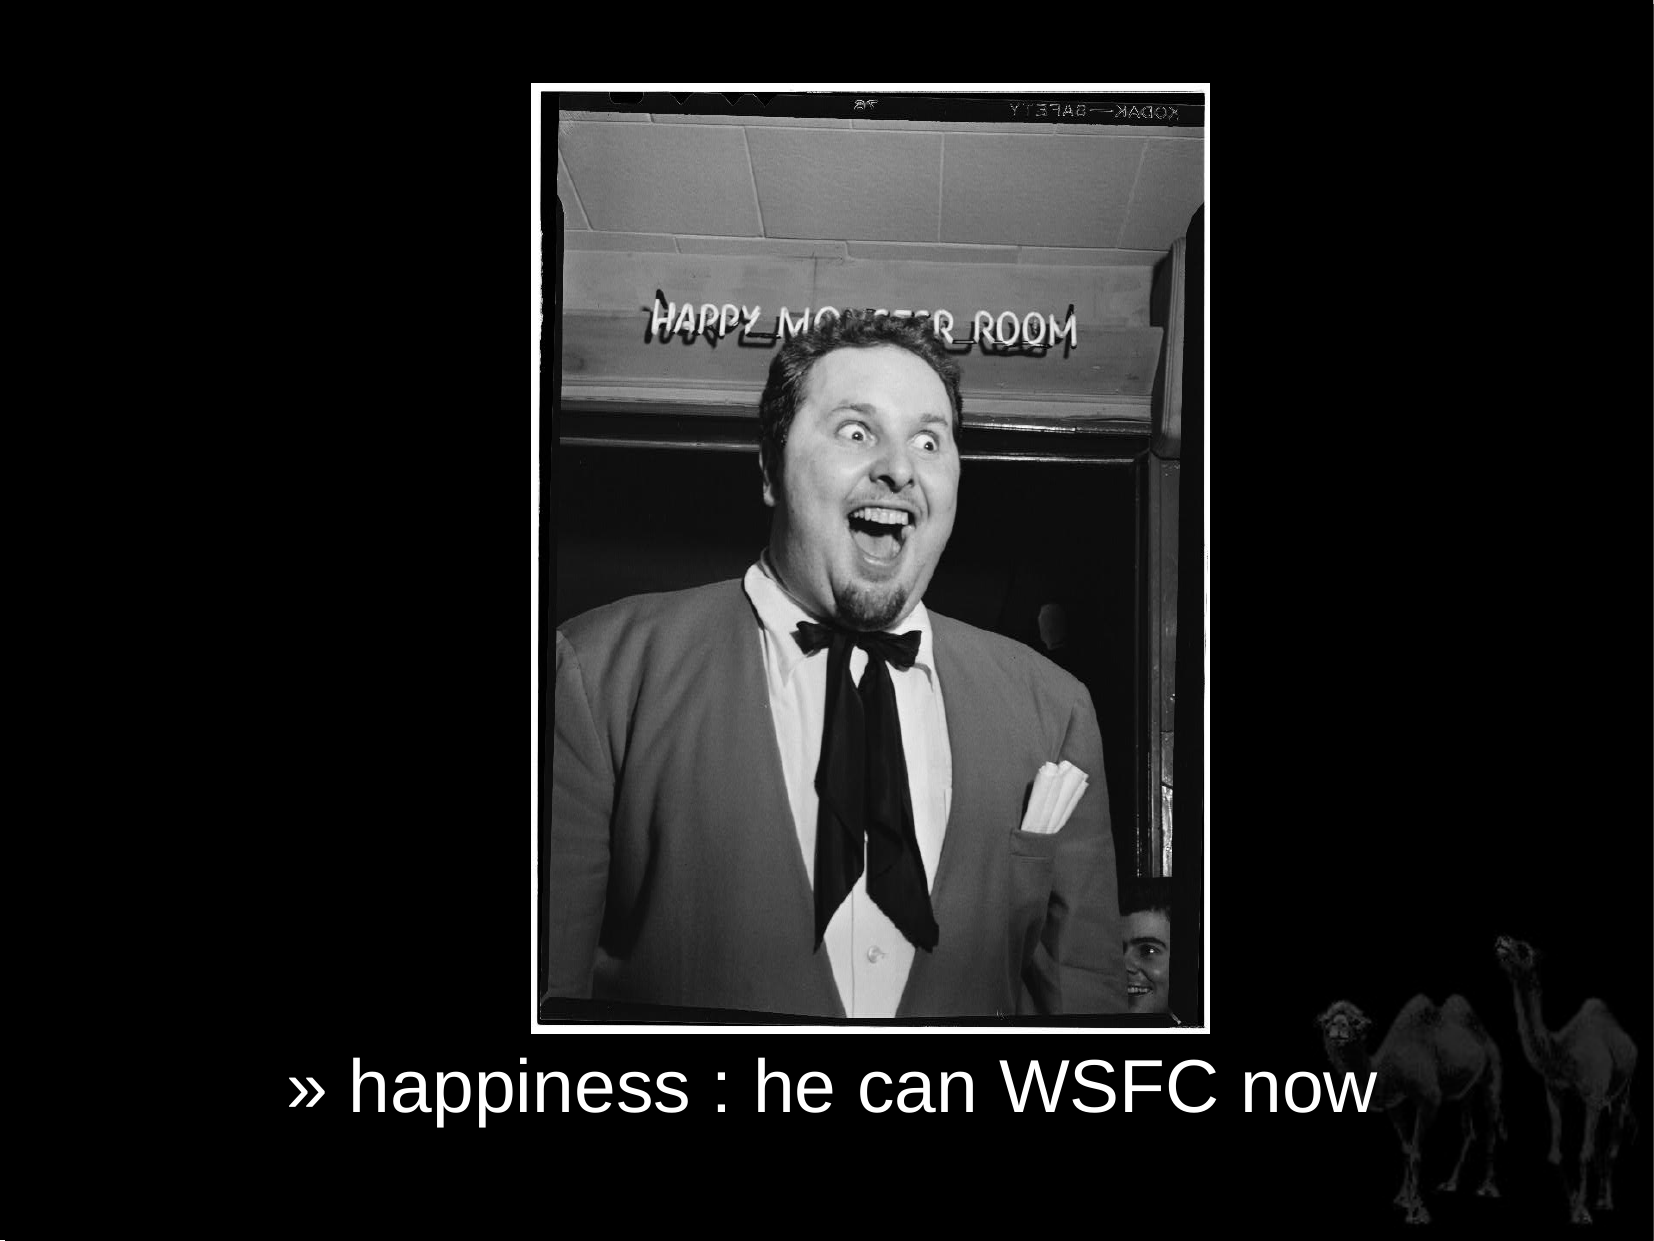

# » happiness : he can WSFC now